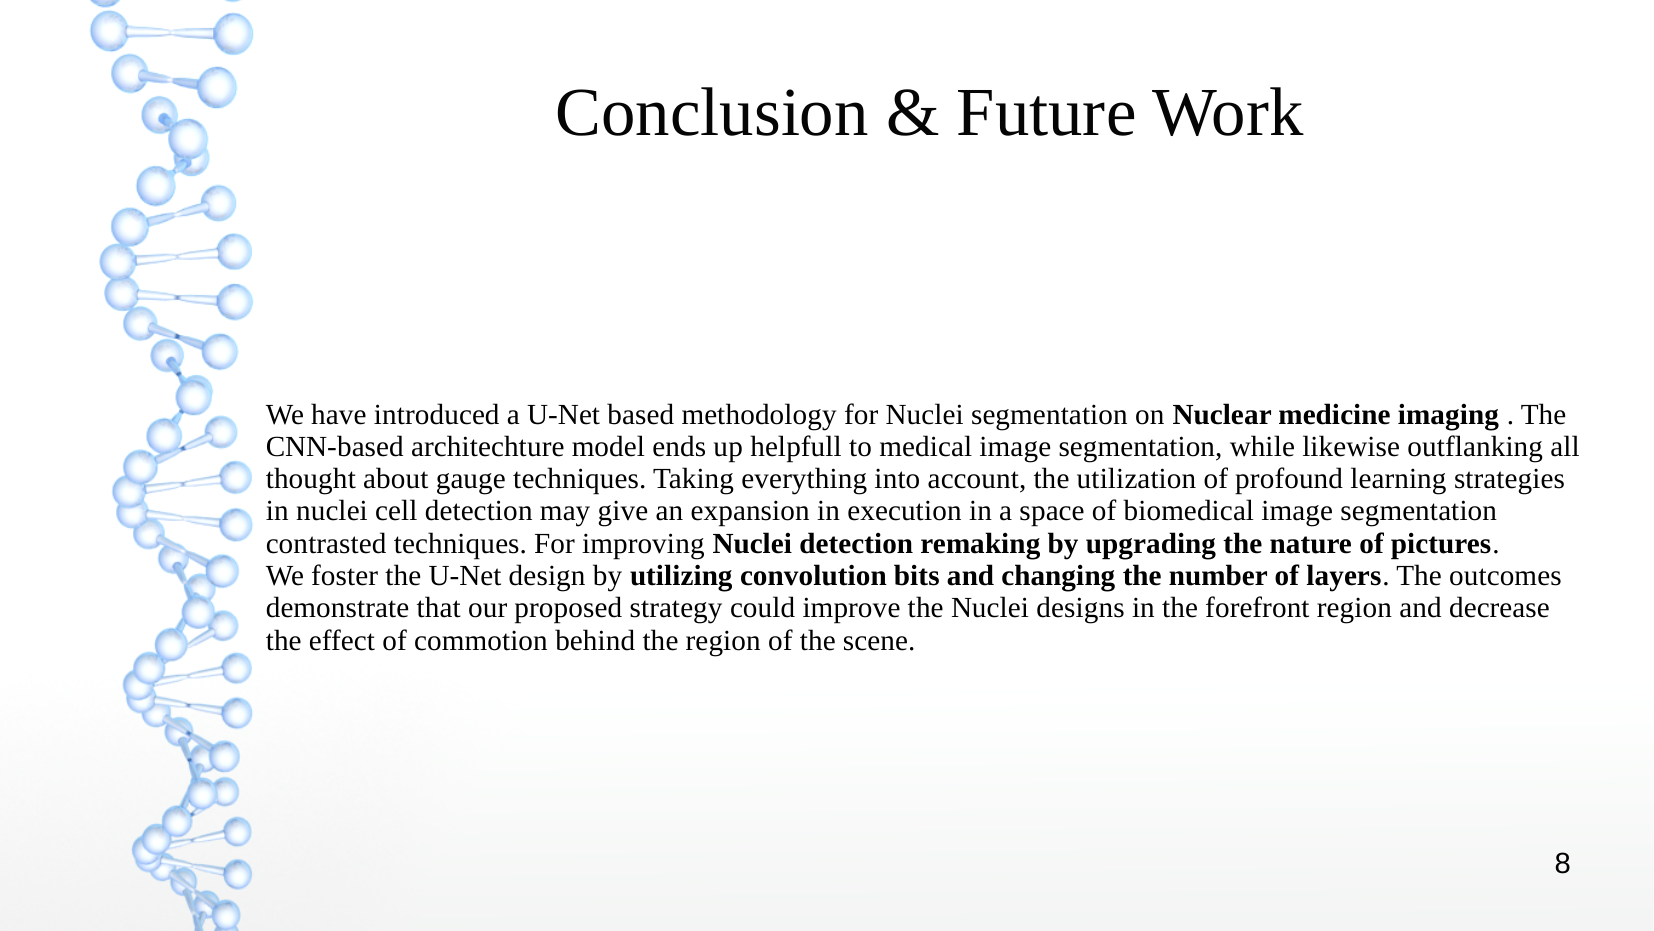

# Conclusion & Future Work
We have introduced a U-Net based methodology for Nuclei segmentation on Nuclear medicine imaging . The CNN-based architechture model ends up helpfull to medical image segmentation, while likewise outflanking all thought about gauge techniques. Taking everything into account, the utilization of profound learning strategies in nuclei cell detection may give an expansion in execution in a space of biomedical image segmentation contrasted techniques. For improving Nuclei detection remaking by upgrading the nature of pictures.
We foster the U-Net design by utilizing convolution bits and changing the number of layers. The outcomes demonstrate that our proposed strategy could improve the Nuclei designs in the forefront region and decrease the effect of commotion behind the region of the scene.
8